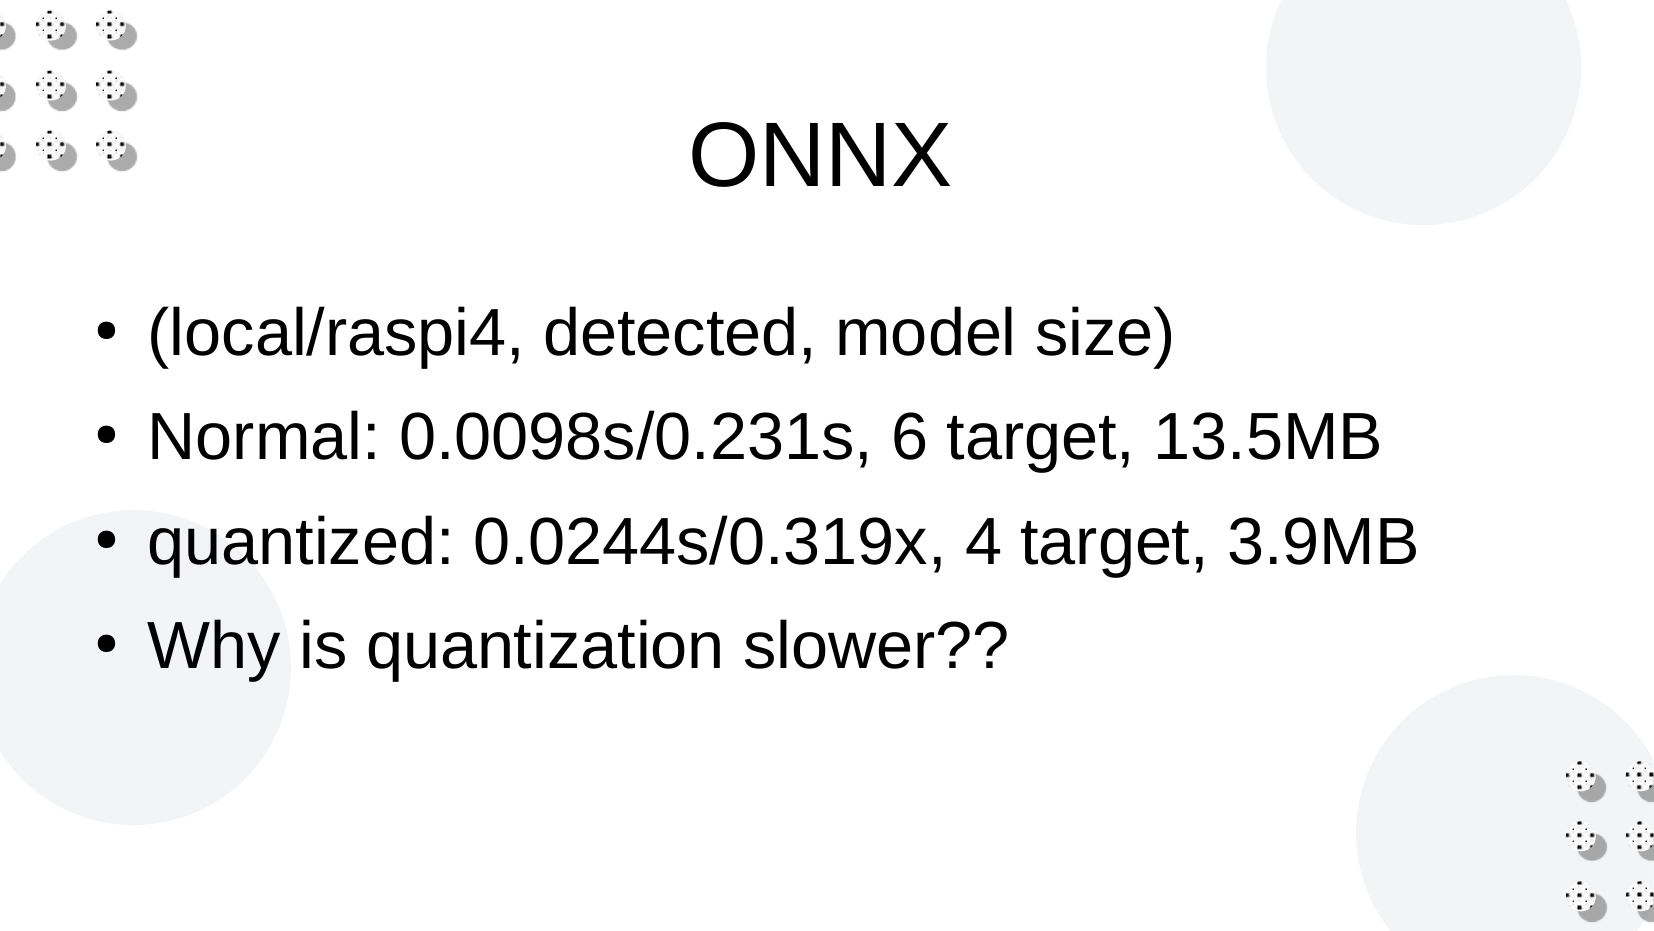

# ONNX
(local/raspi4, detected, model size)
Normal: 0.0098s/0.231s, 6 target, 13.5MB
quantized: 0.0244s/0.319x, 4 target, 3.9MB
Why is quantization slower??